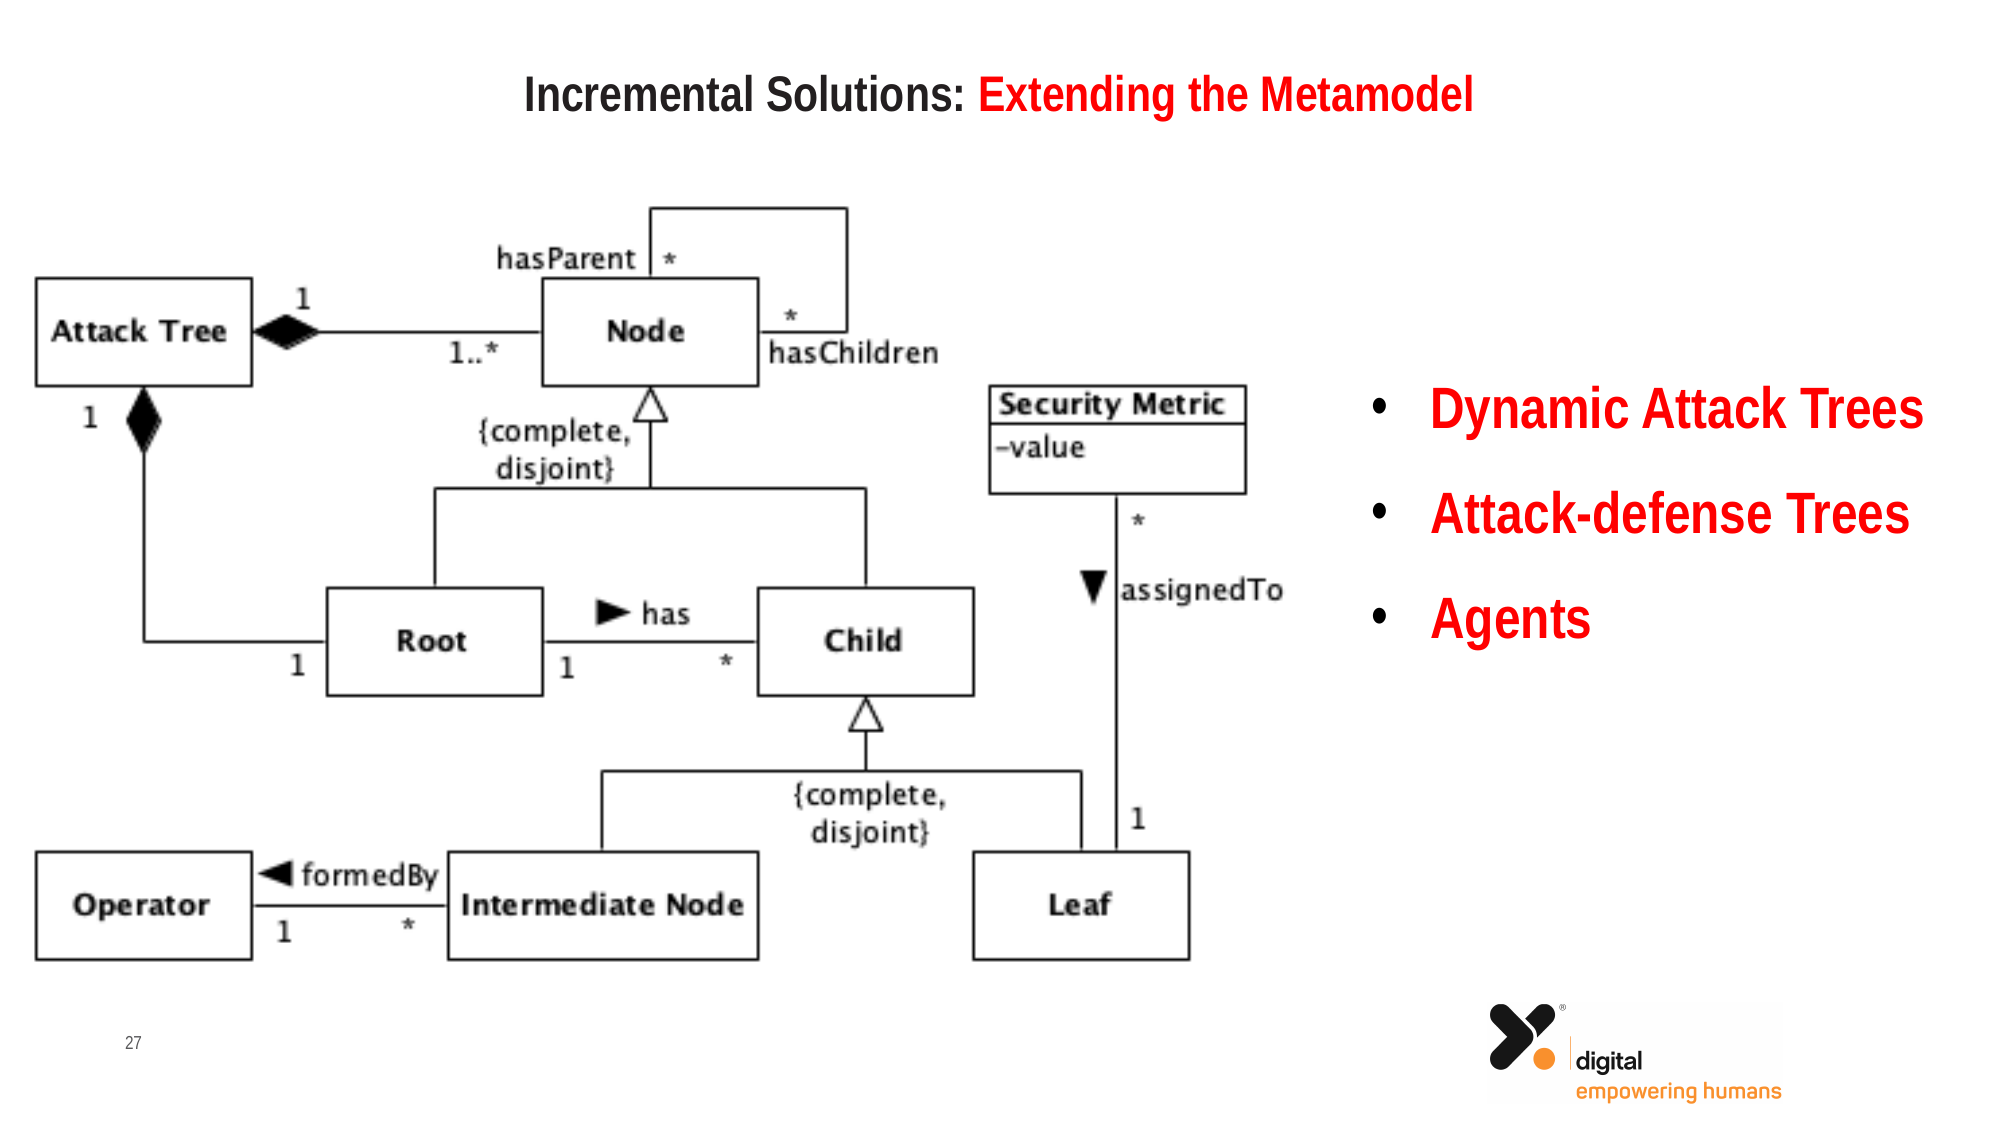

Incremental Solutions: Extending the Metamodel
Dynamic Attack Trees
Attack-defense Trees
Agents
#